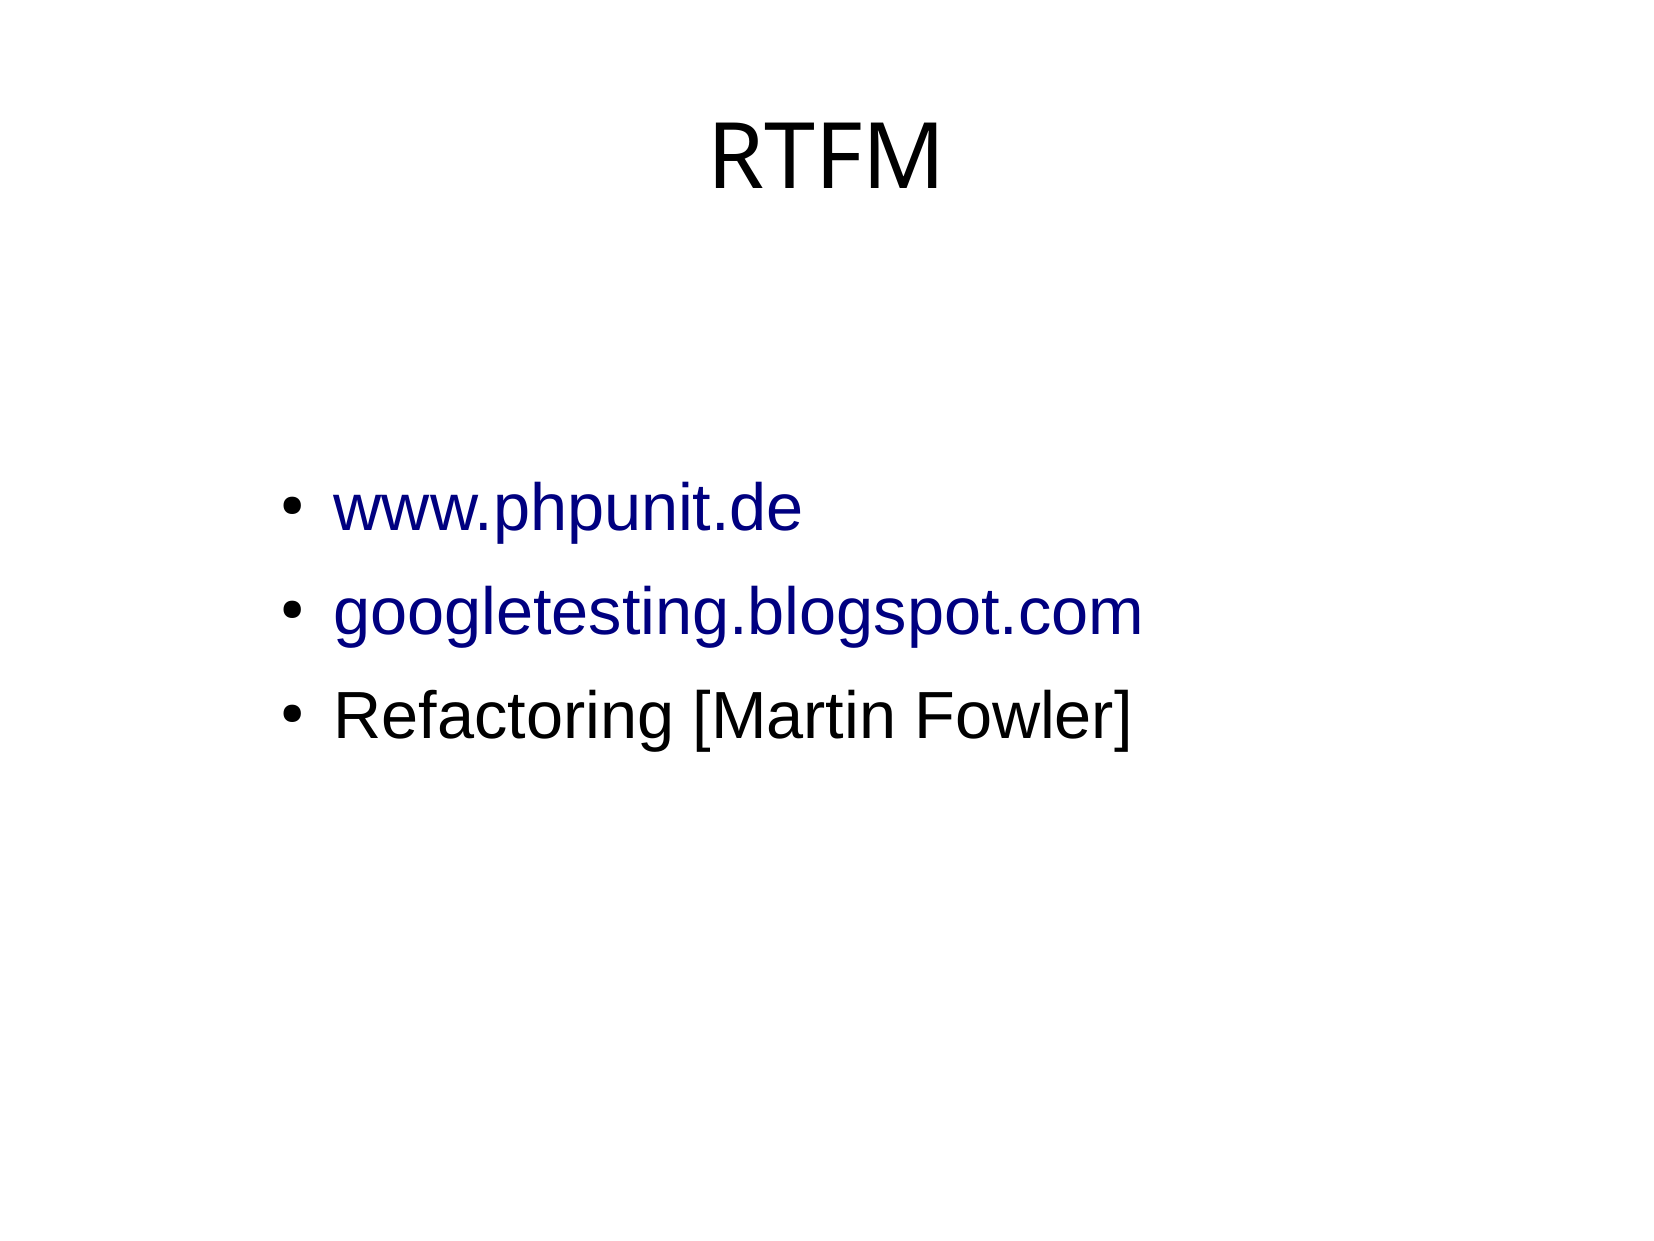

# RTFM
www.phpunit.de
googletesting.blogspot.com
Refactoring [Martin Fowler]